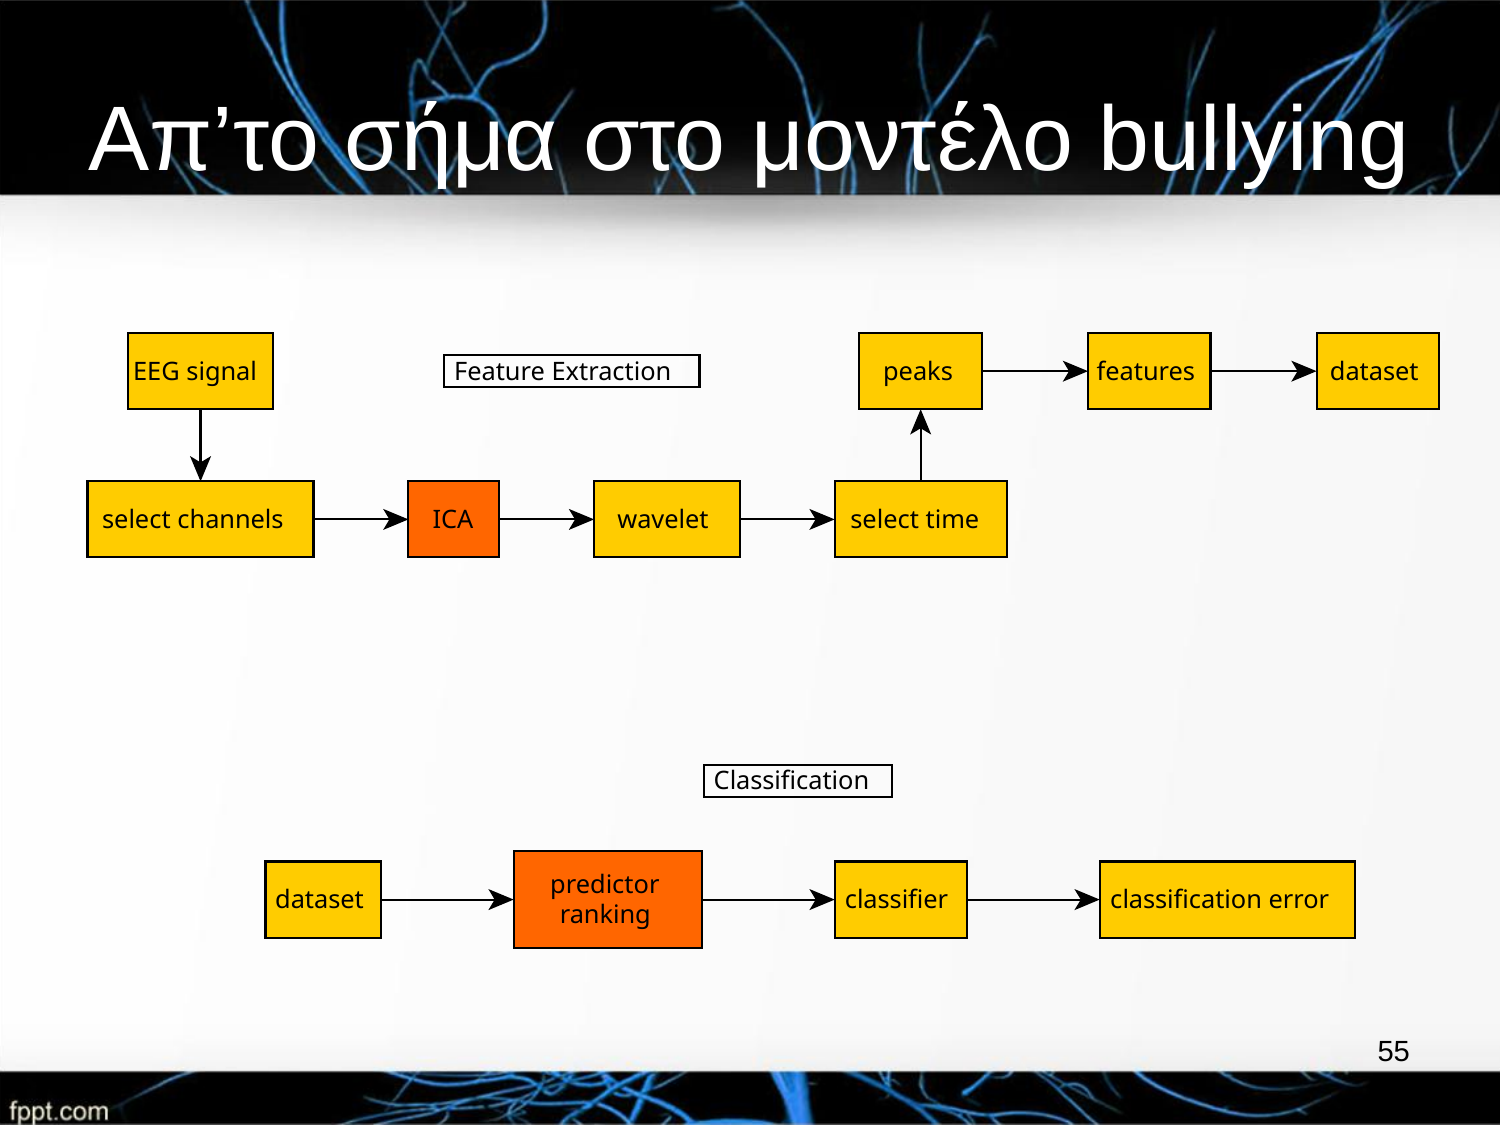

# Απ’το σήμα στο μοντέλο bullying
55